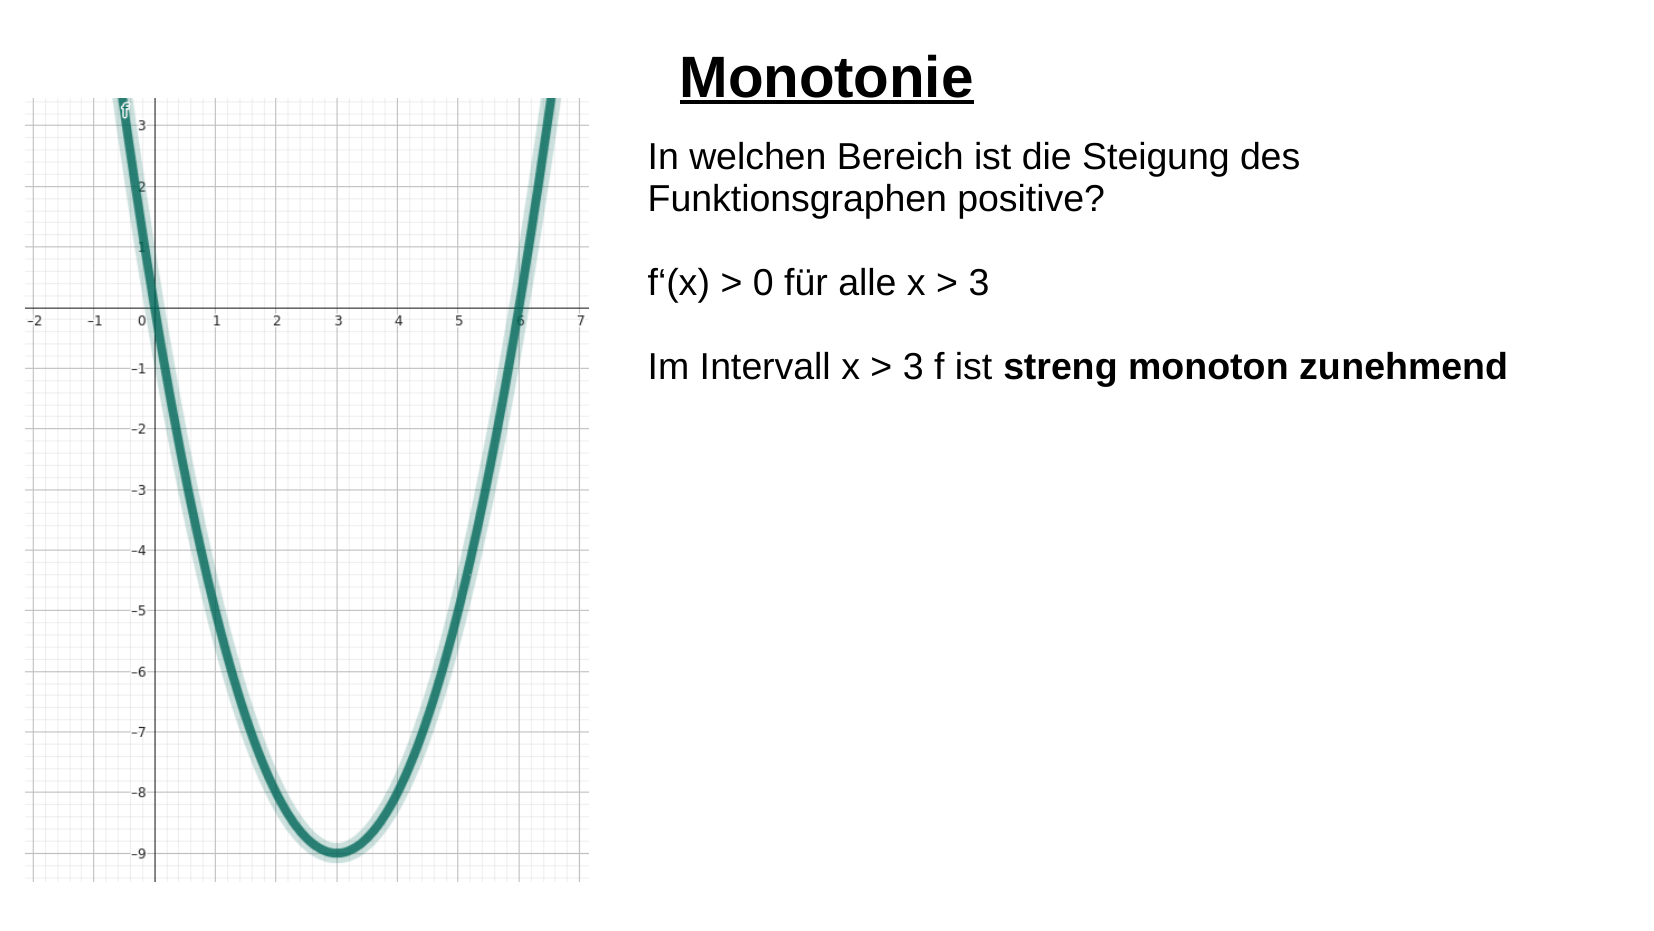

# Monotonie
In welchen Bereich ist die Steigung des Funktionsgraphen positive?
f‘(x) > 0 für alle x > 3
Im Intervall x > 3 f ist streng monoton zunehmend